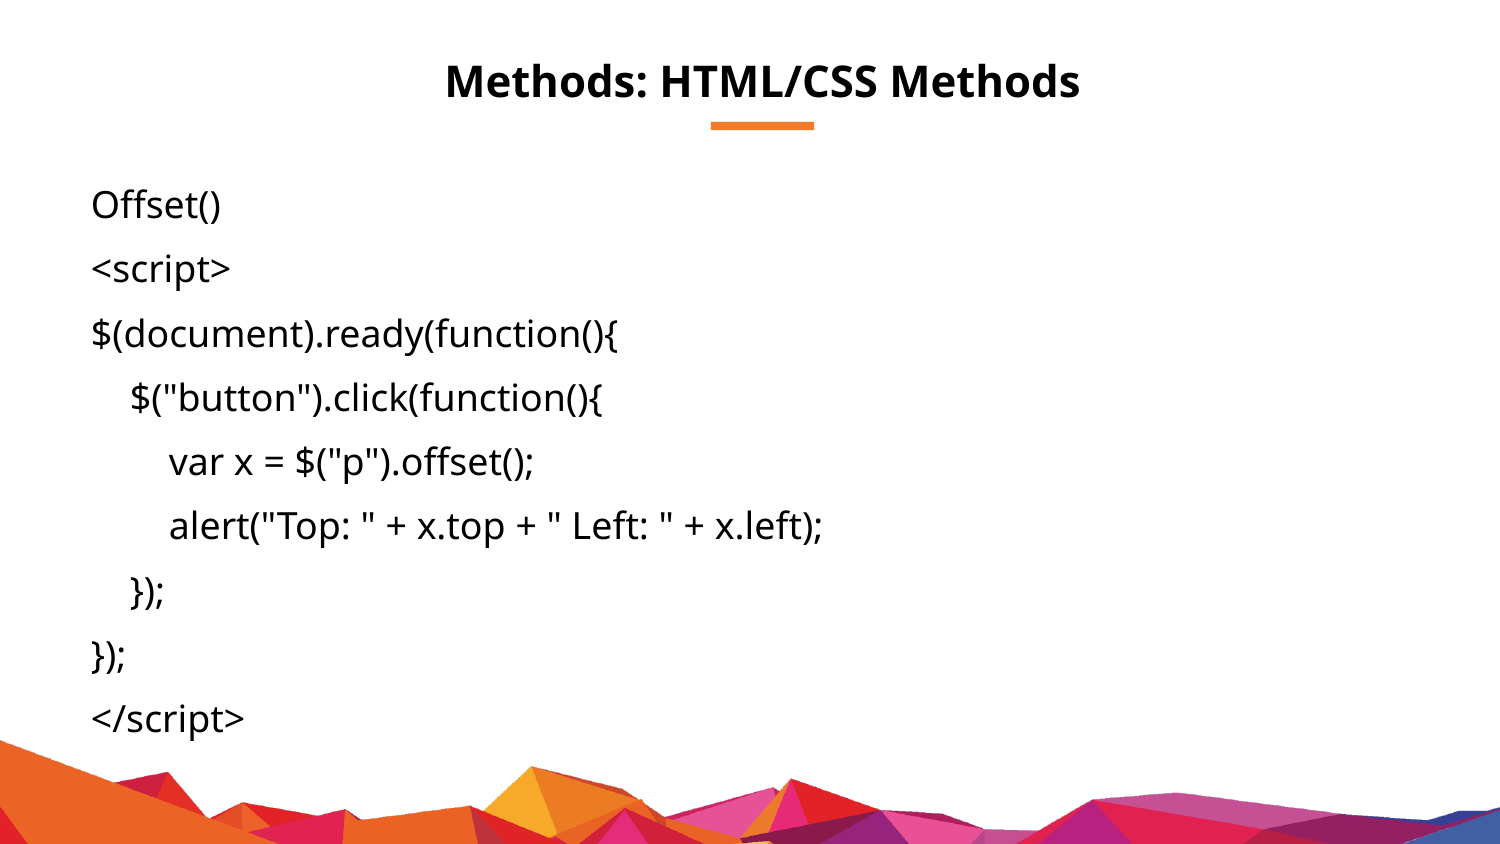

# Methods: HTML/CSS Methods
Offset()
<script>
$(document).ready(function(){
 $("button").click(function(){
 var x = $("p").offset();
 alert("Top: " + x.top + " Left: " + x.left);
 });
});
</script>